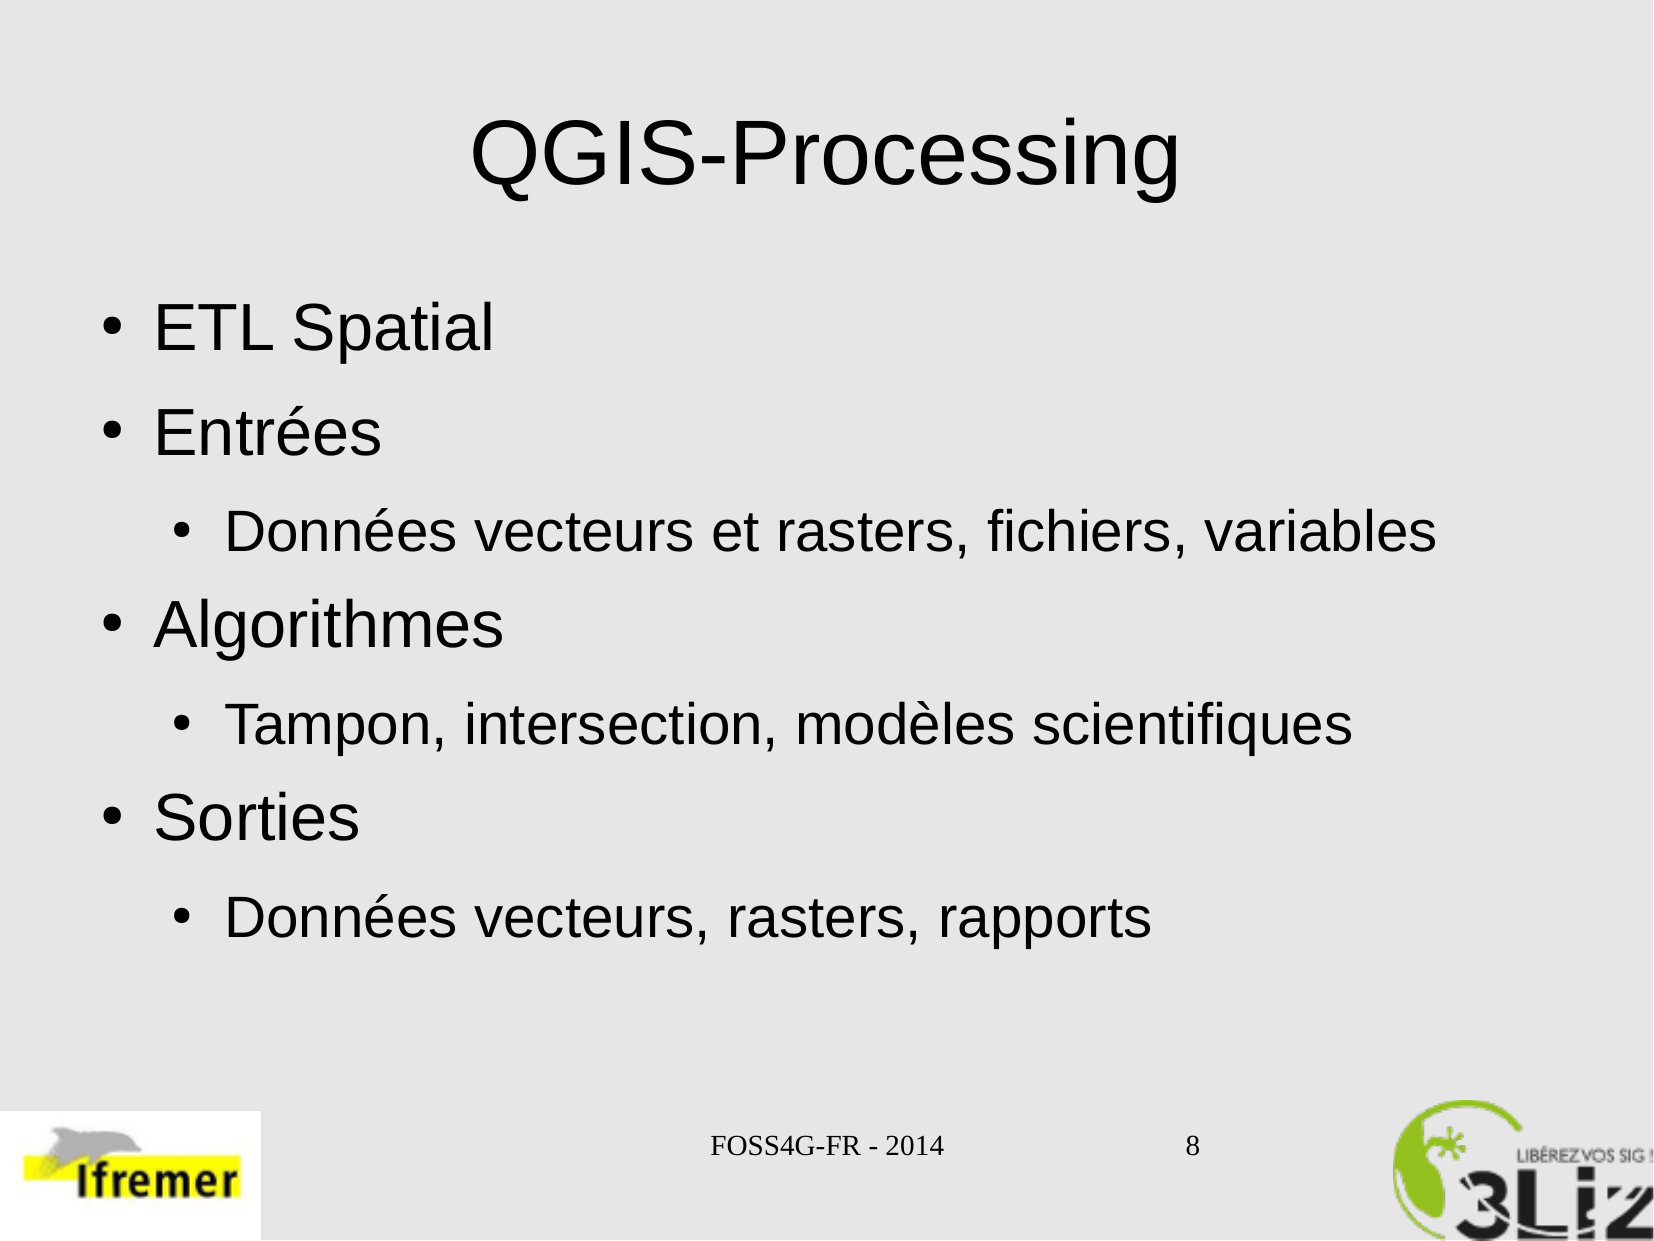

# QGIS-Processing
ETL Spatial
Entrées
Données vecteurs et rasters, fichiers, variables
Algorithmes
Tampon, intersection, modèles scientifiques
Sorties
Données vecteurs, rasters, rapports
FOSS4G-FR - 2014
8